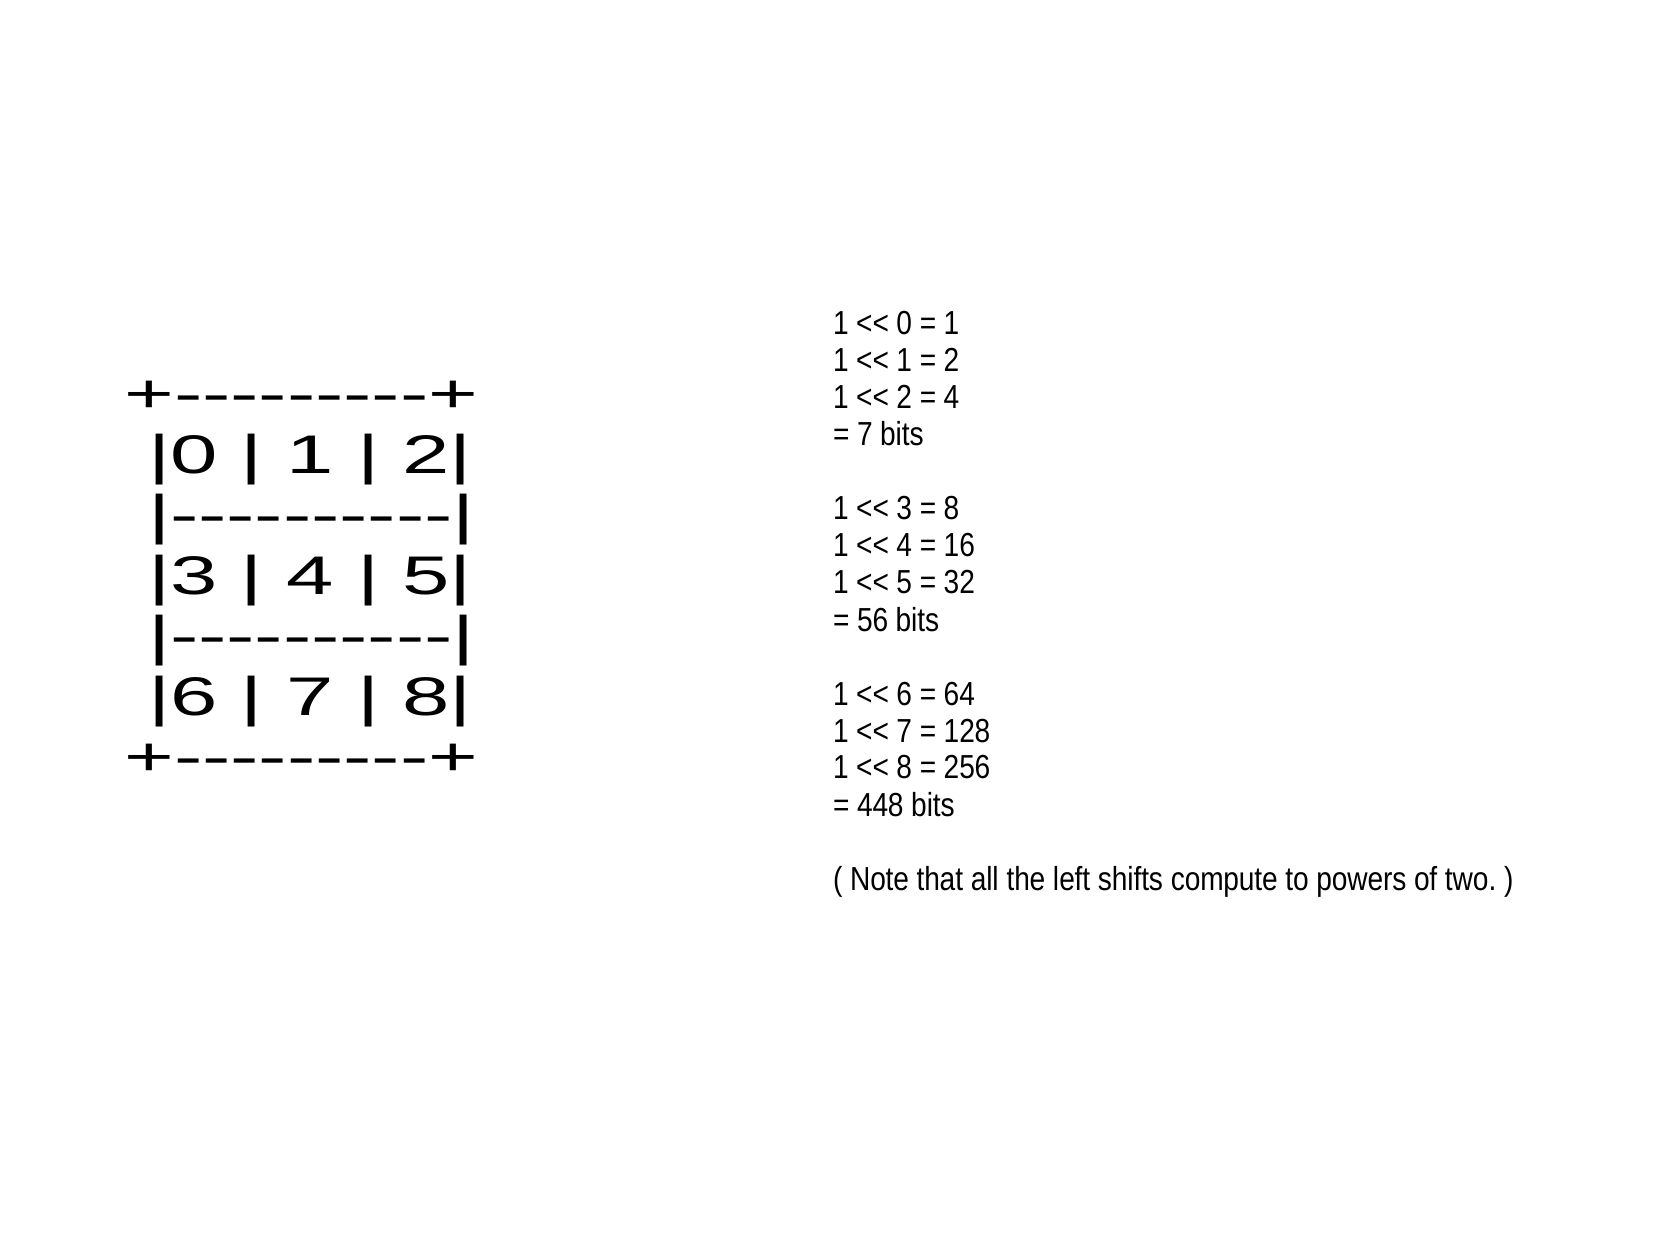

1 << 0 = 1
1 << 1 = 2
1 << 2 = 4
= 7 bits
1 << 3 = 8
1 << 4 = 16
1 << 5 = 32
= 56 bits
1 << 6 = 64
1 << 7 = 128
1 << 8 = 256
= 448 bits
( Note that all the left shifts compute to powers of two. )
+---------+
 |0 | 1 | 2|
 |----------|
 |3 | 4 | 5|
 |----------|
 |6 | 7 | 8|
+---------+